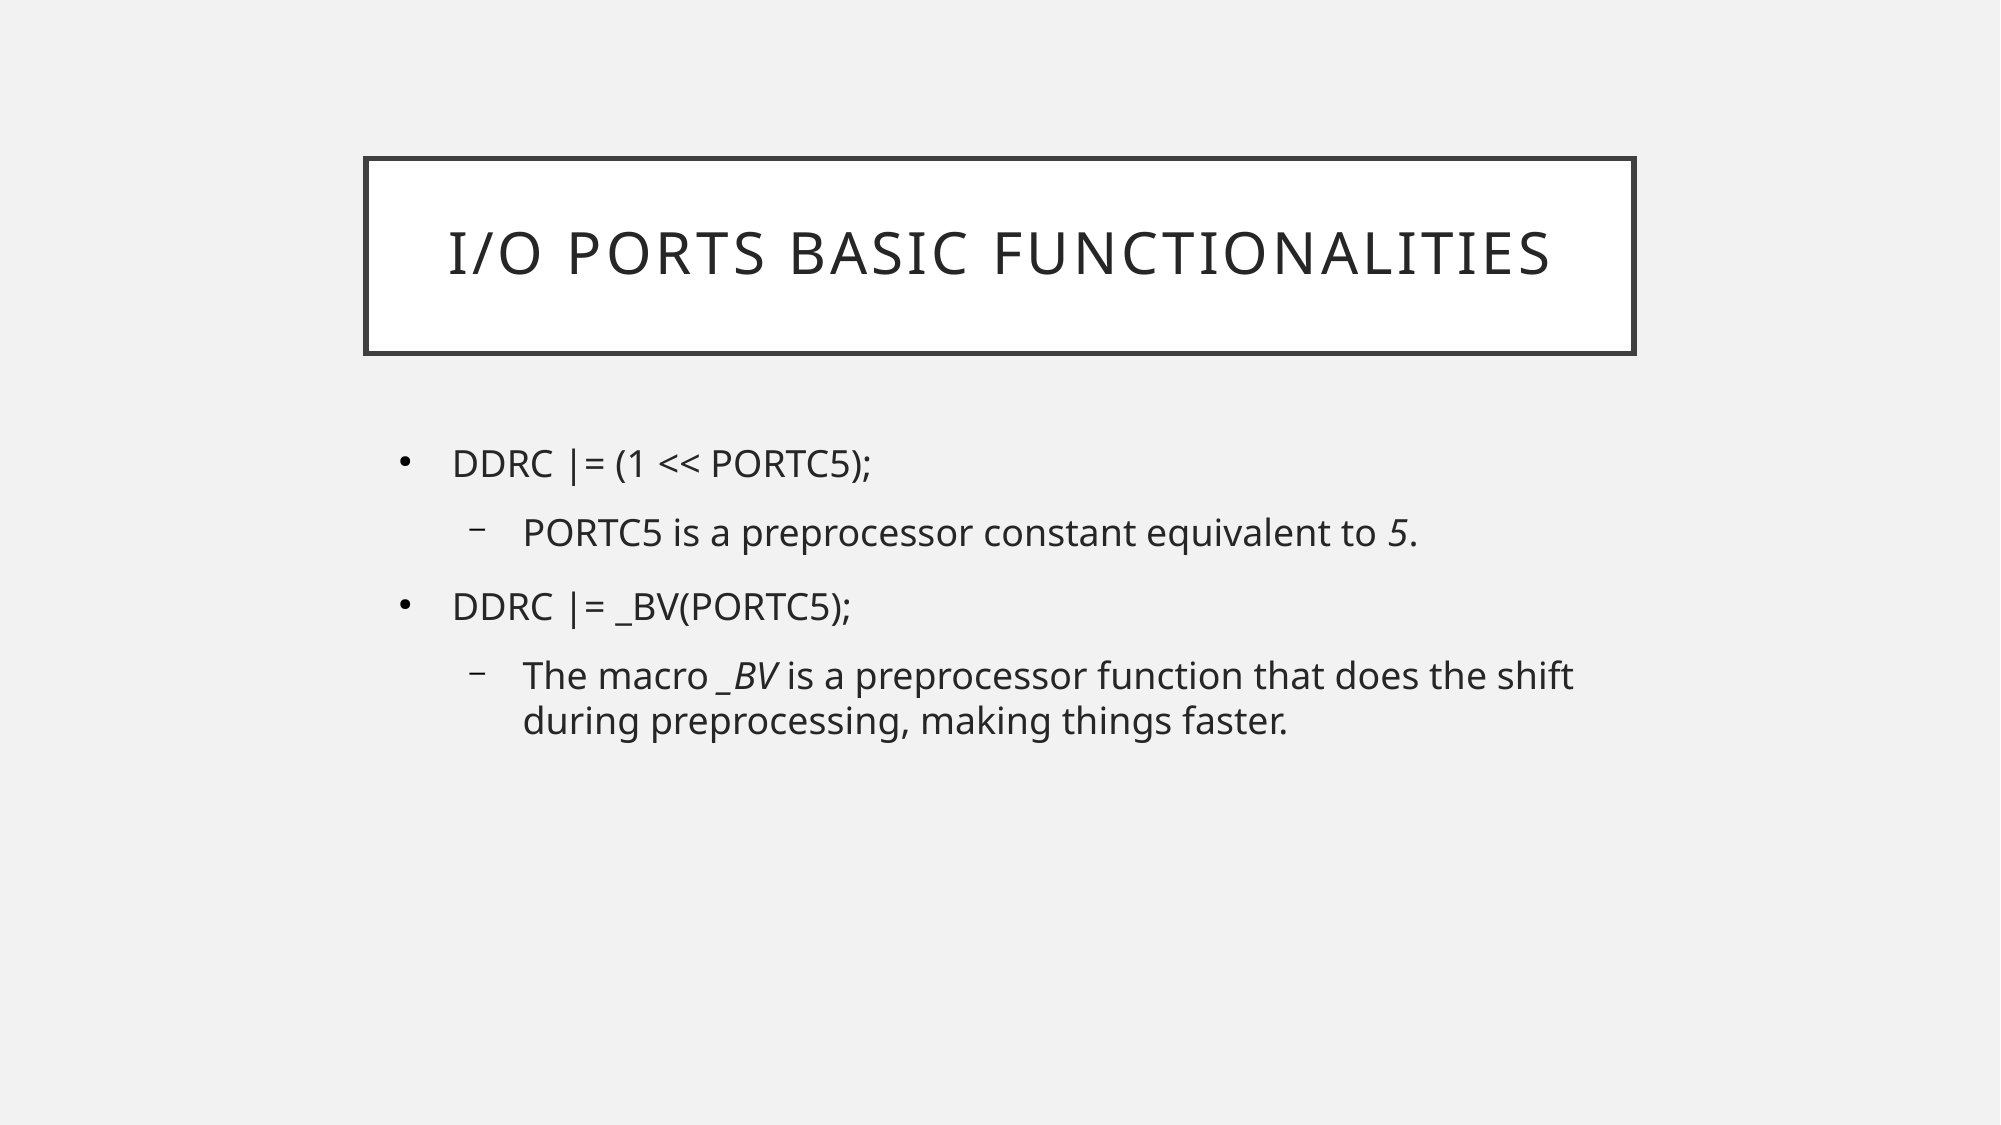

# i/o ports basic functionalities
DDRC |= (1 << PORTC5);
PORTC5 is a preprocessor constant equivalent to 5.
DDRC |= _BV(PORTC5);
The macro _BV is a preprocessor function that does the shift during preprocessing, making things faster.